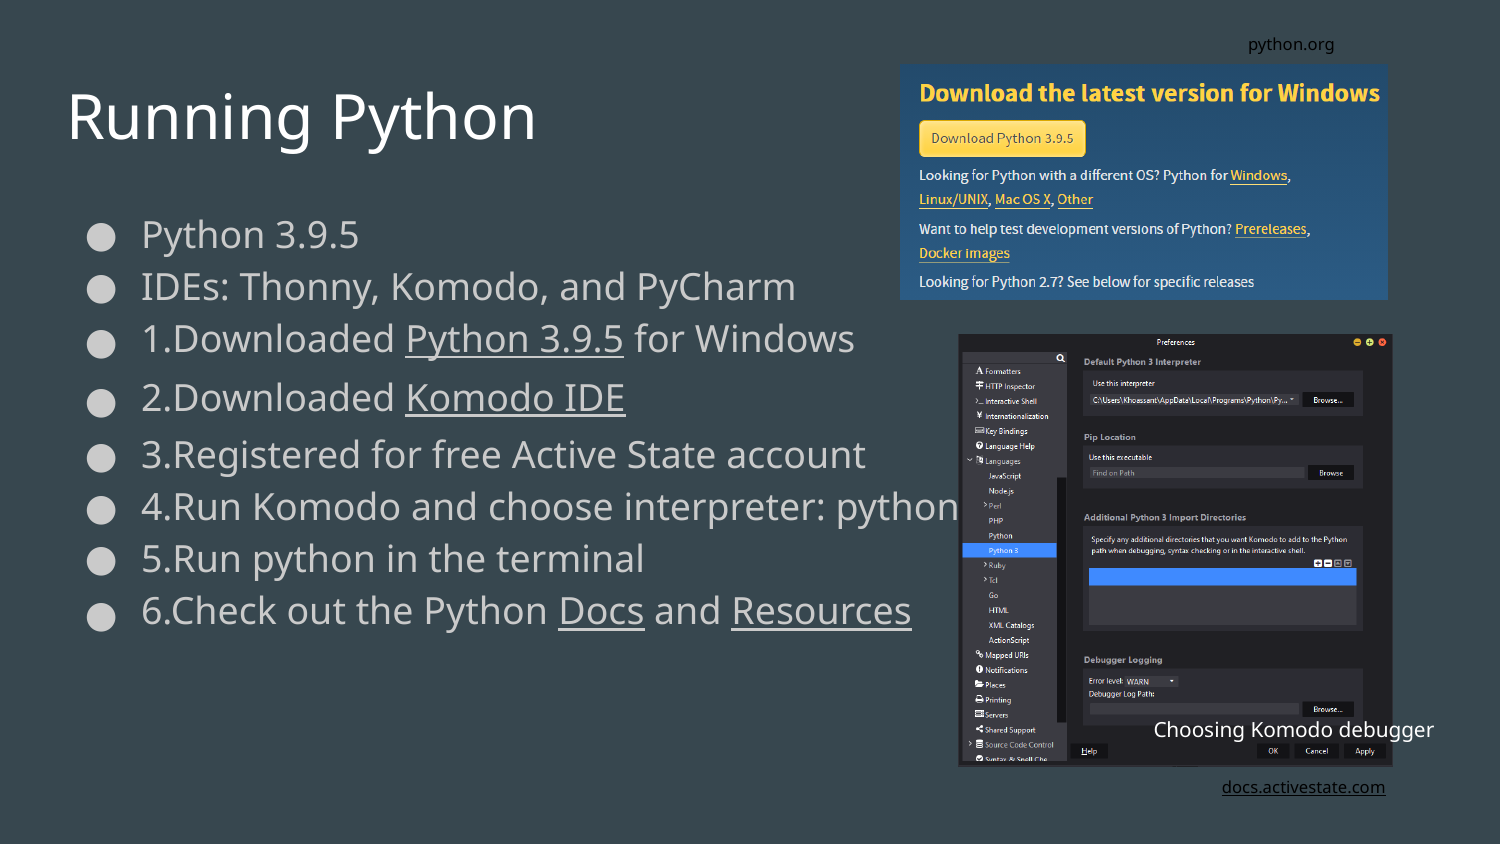

python.org
# Running Python
Python 3.9.5
IDEs: Thonny, Komodo, and PyCharm
1.Downloaded Python 3.9.5 for Windows
2.Downloaded Komodo IDE
3.Registered for free Active State account
4.Run Komodo and choose interpreter: python.exe
5.Run python in the terminal
6.Check out the Python Docs and Resources
Choosing Komodo debugger
docs.activestate.com